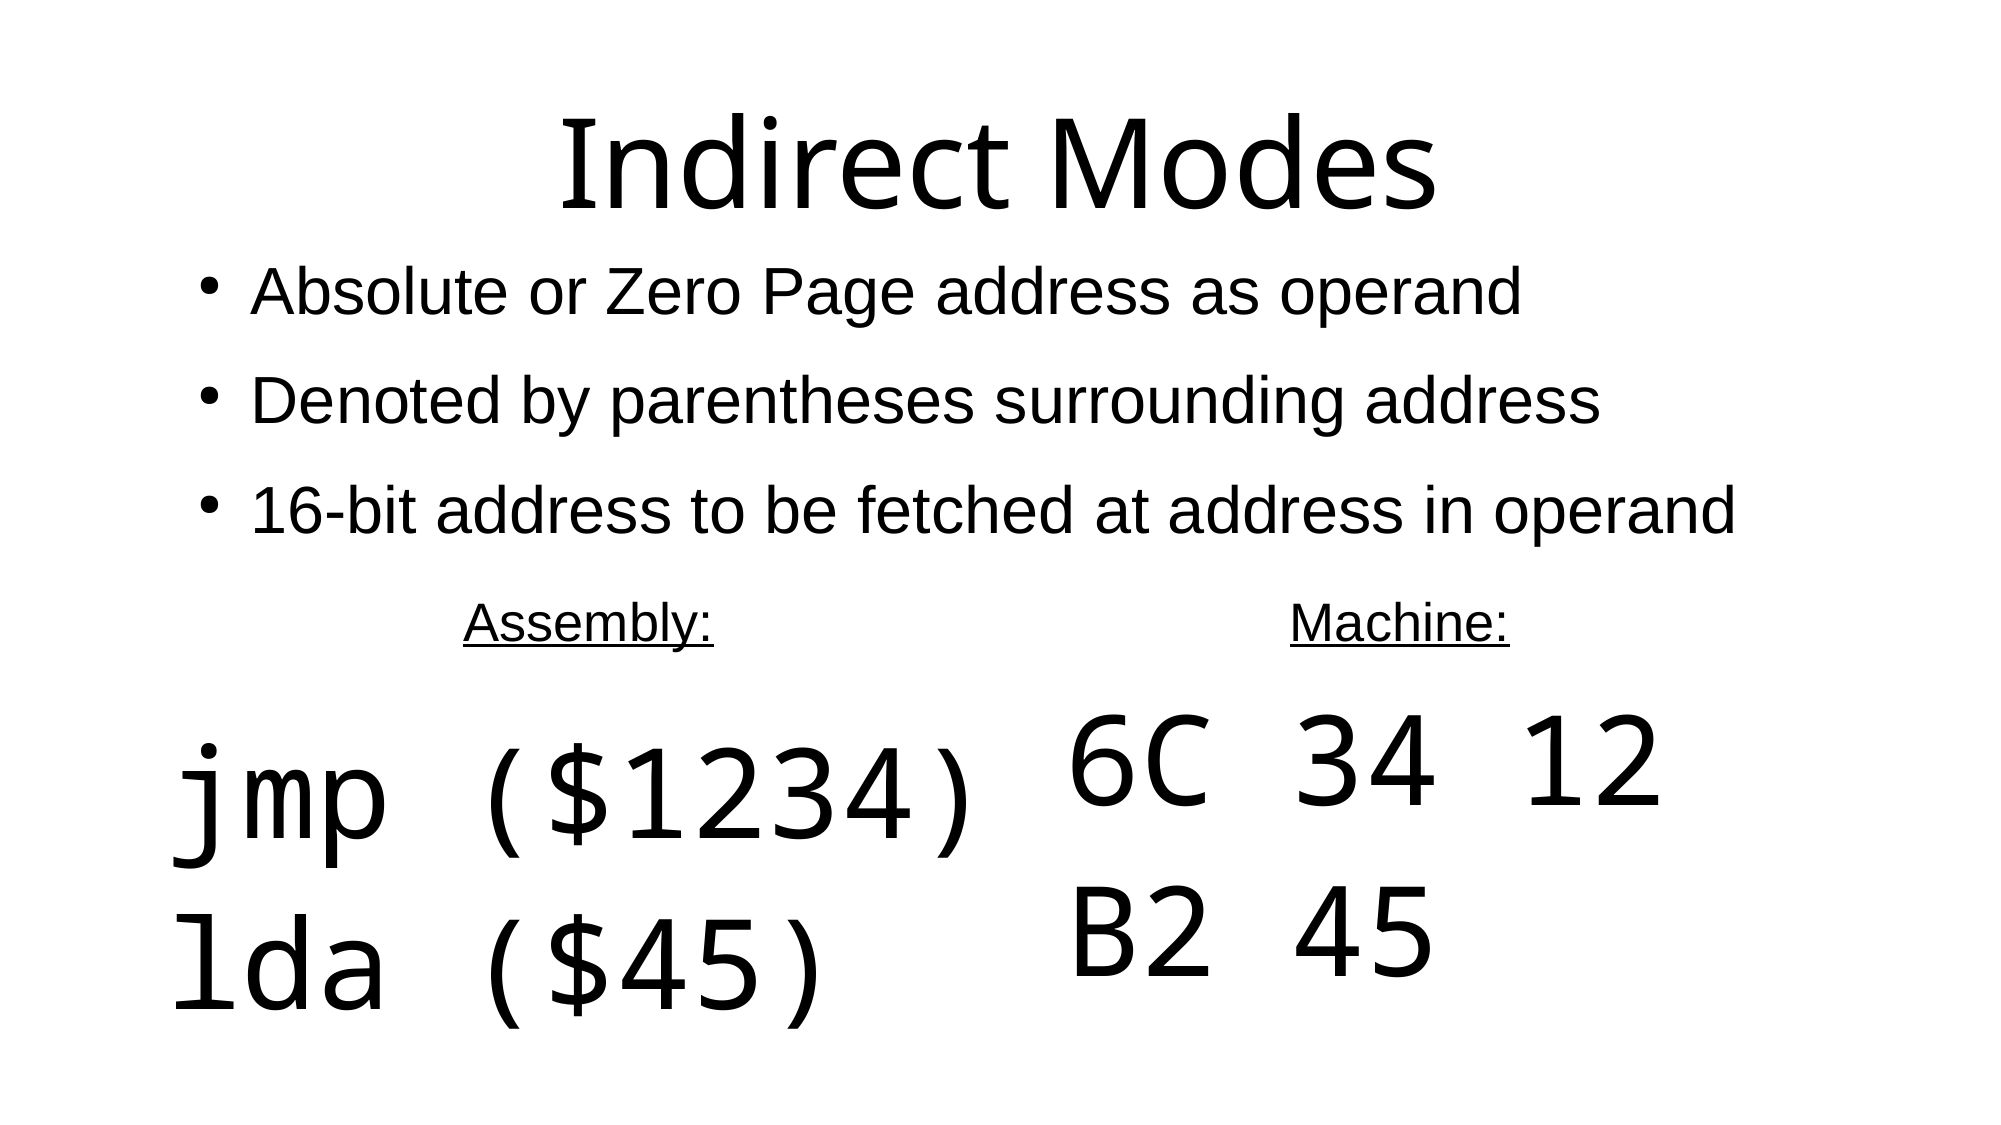

Indirect Modes
# Absolute or Zero Page address as operand
Denoted by parentheses surrounding address
16-bit address to be fetched at address in operand
Assembly:
Machine:
6C 34 12
B2 45
jmp ($1234)
lda ($45)